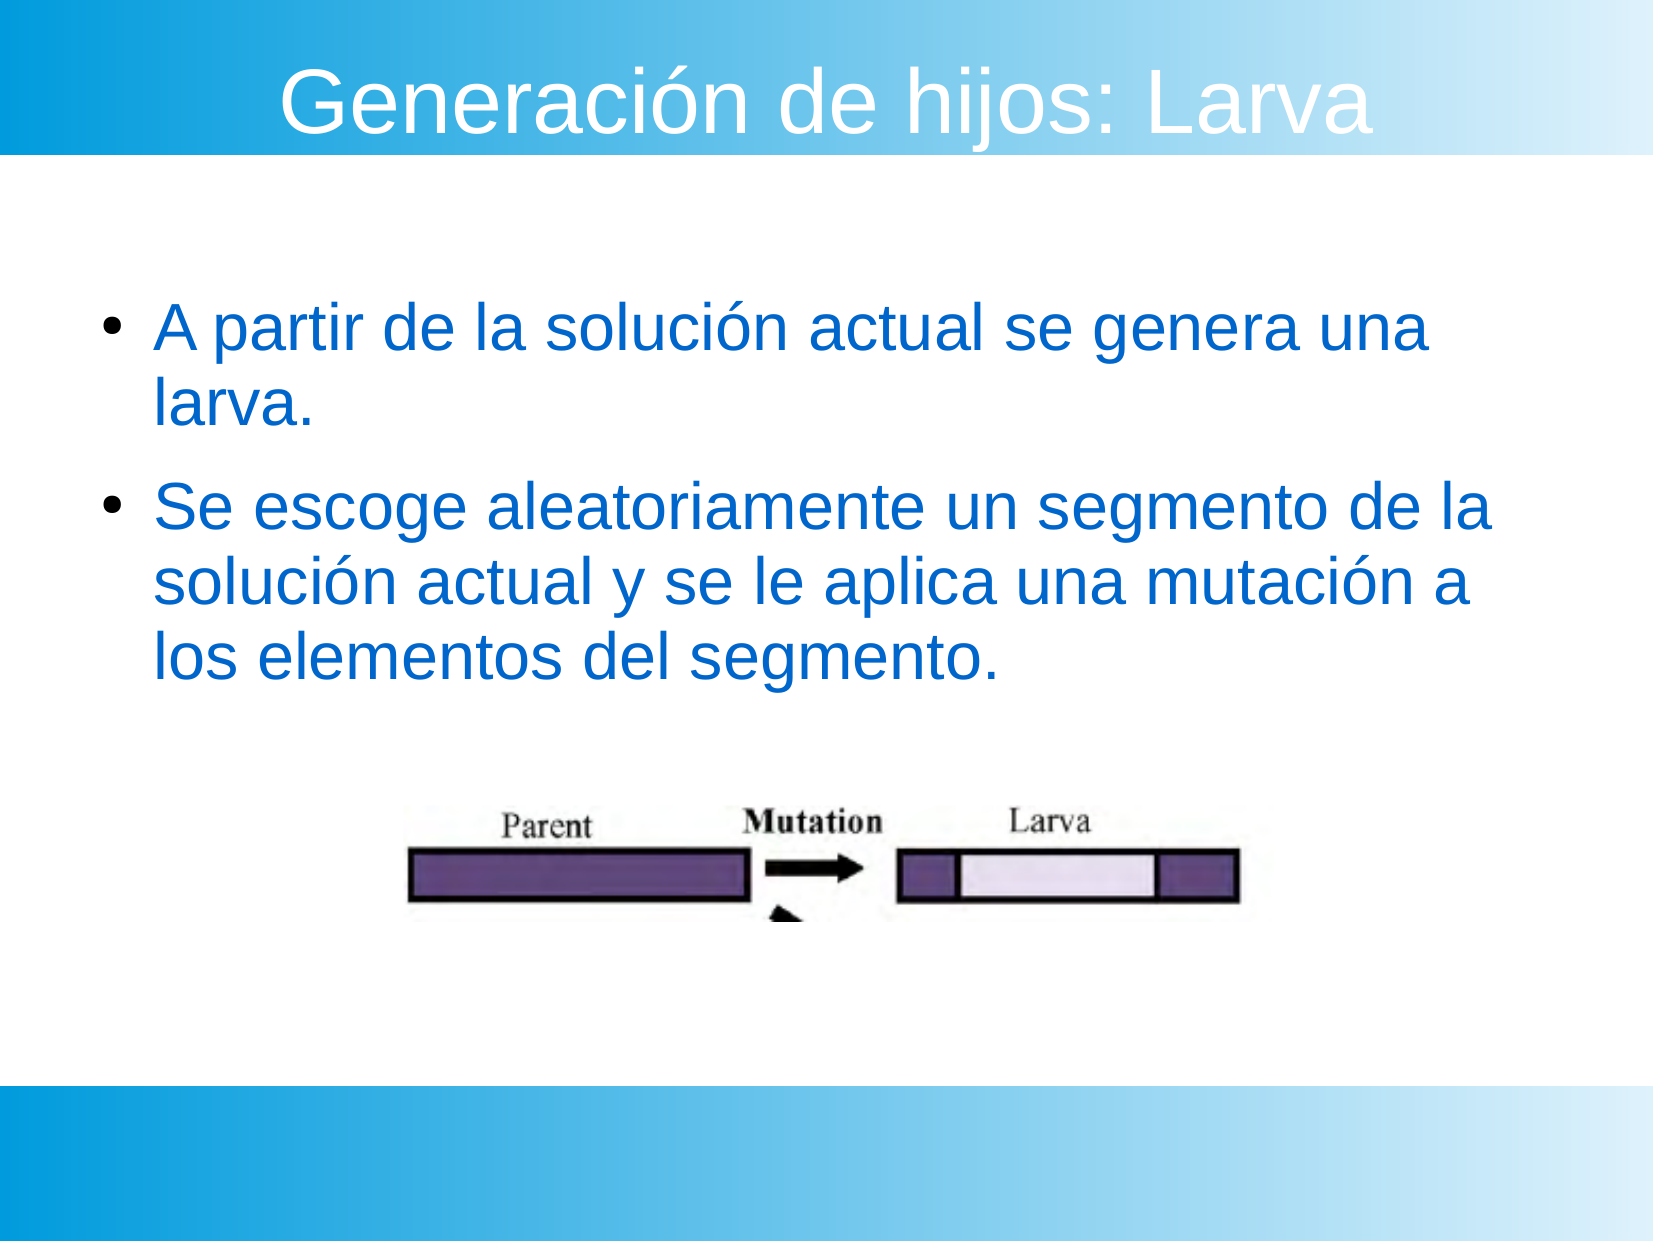

# Generación de hijos: Larva
A partir de la solución actual se genera una larva.
Se escoge aleatoriamente un segmento de la solución actual y se le aplica una mutación a los elementos del segmento.